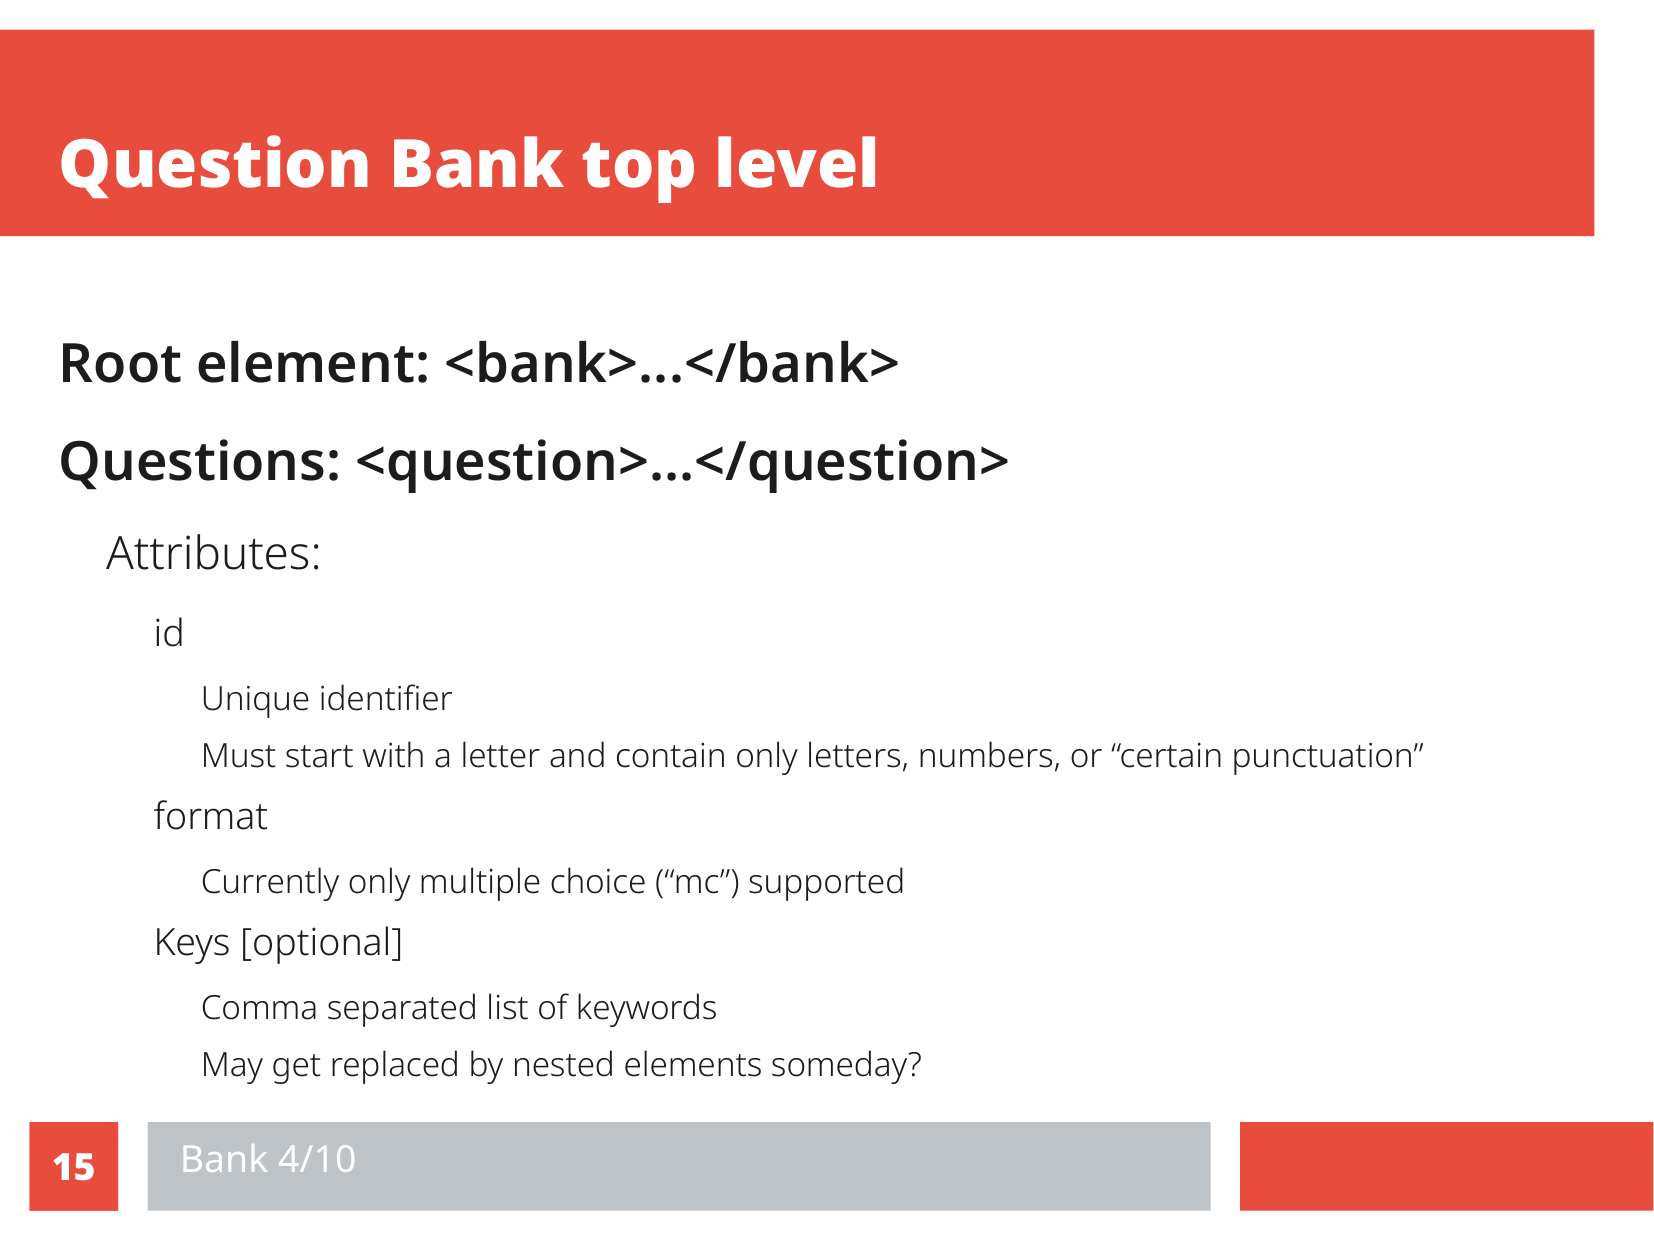

# Question Bank top level
Root element: <bank>...</bank>
Questions: <question>...</question>
Attributes:
id
Unique identifier
Must start with a letter and contain only letters, numbers, or “certain punctuation”
format
Currently only multiple choice (“mc”) supported
Keys [optional]
Comma separated list of keywords
May get replaced by nested elements someday?
15
Bank 4/10